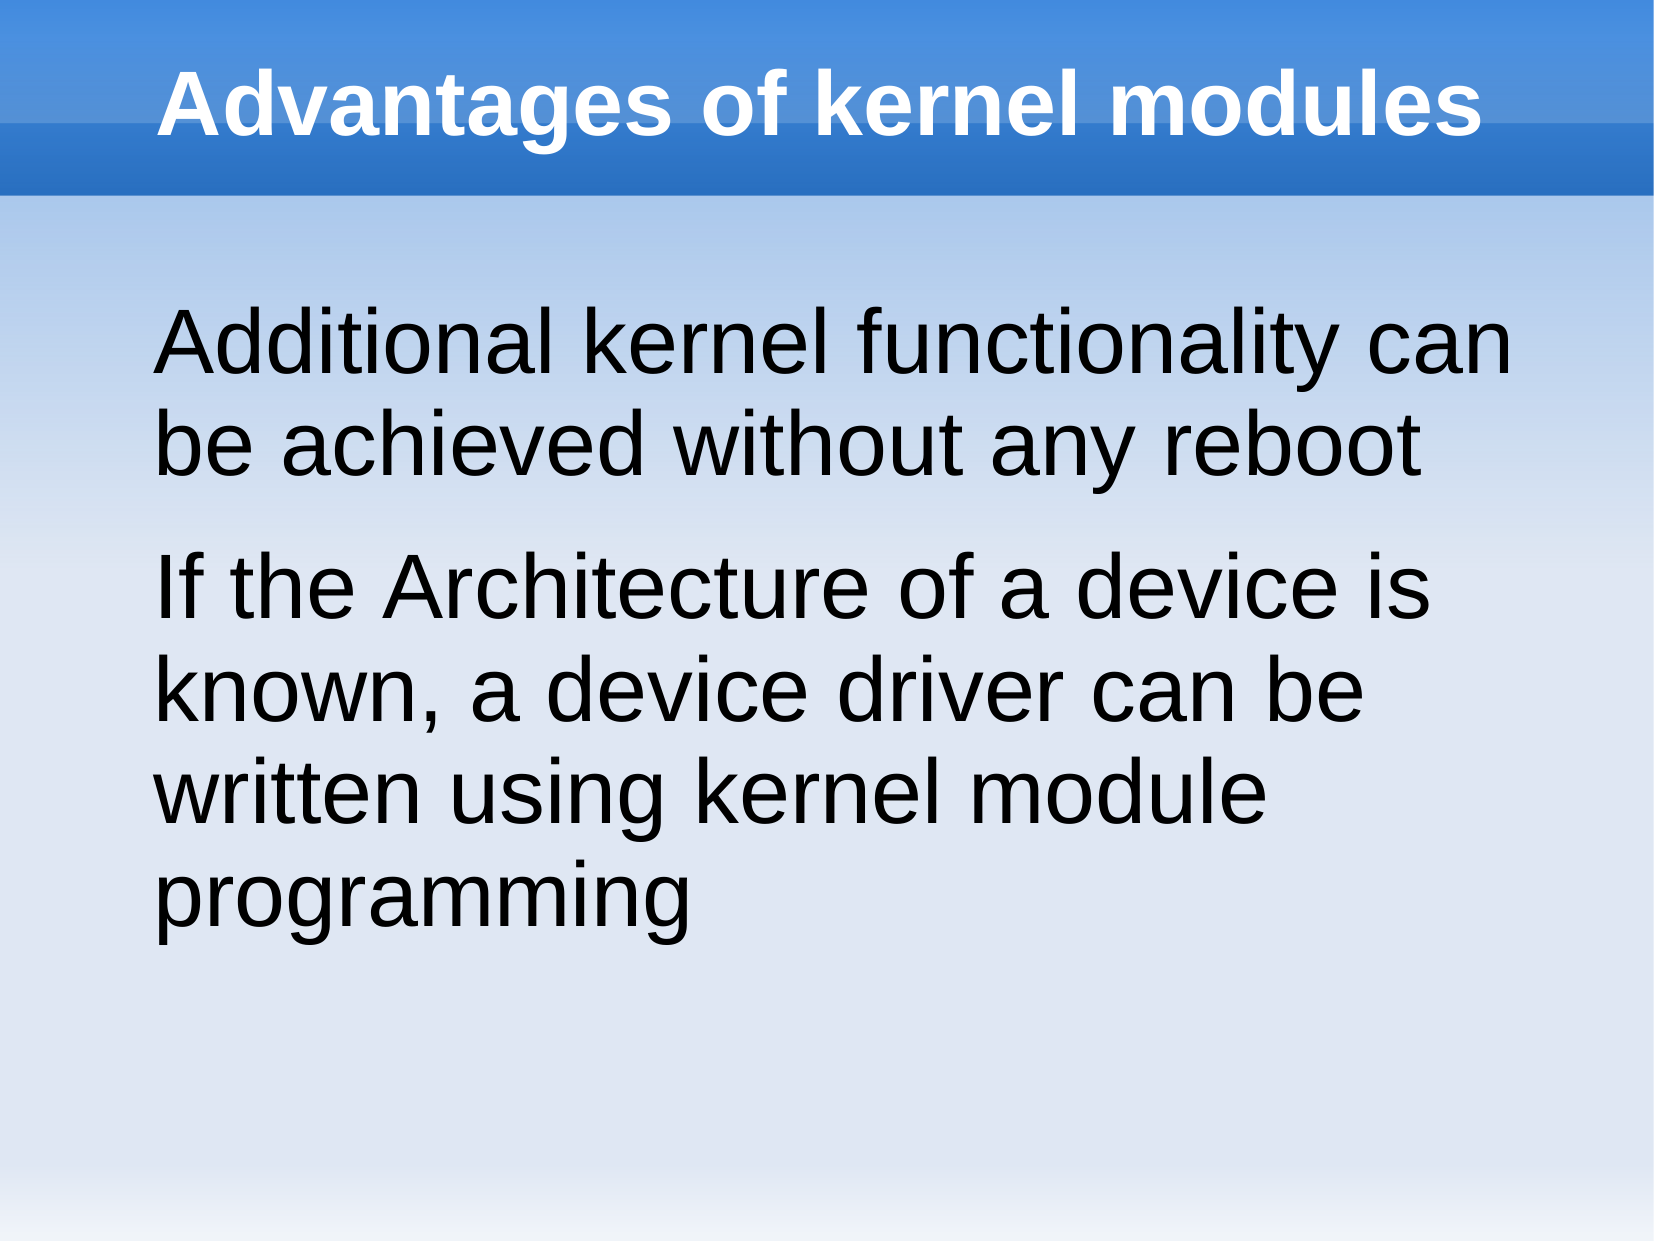

# Advantages of kernel modules
Additional kernel functionality can be achieved without any reboot
If the Architecture of a device is known, a device driver can be written using kernel module programming